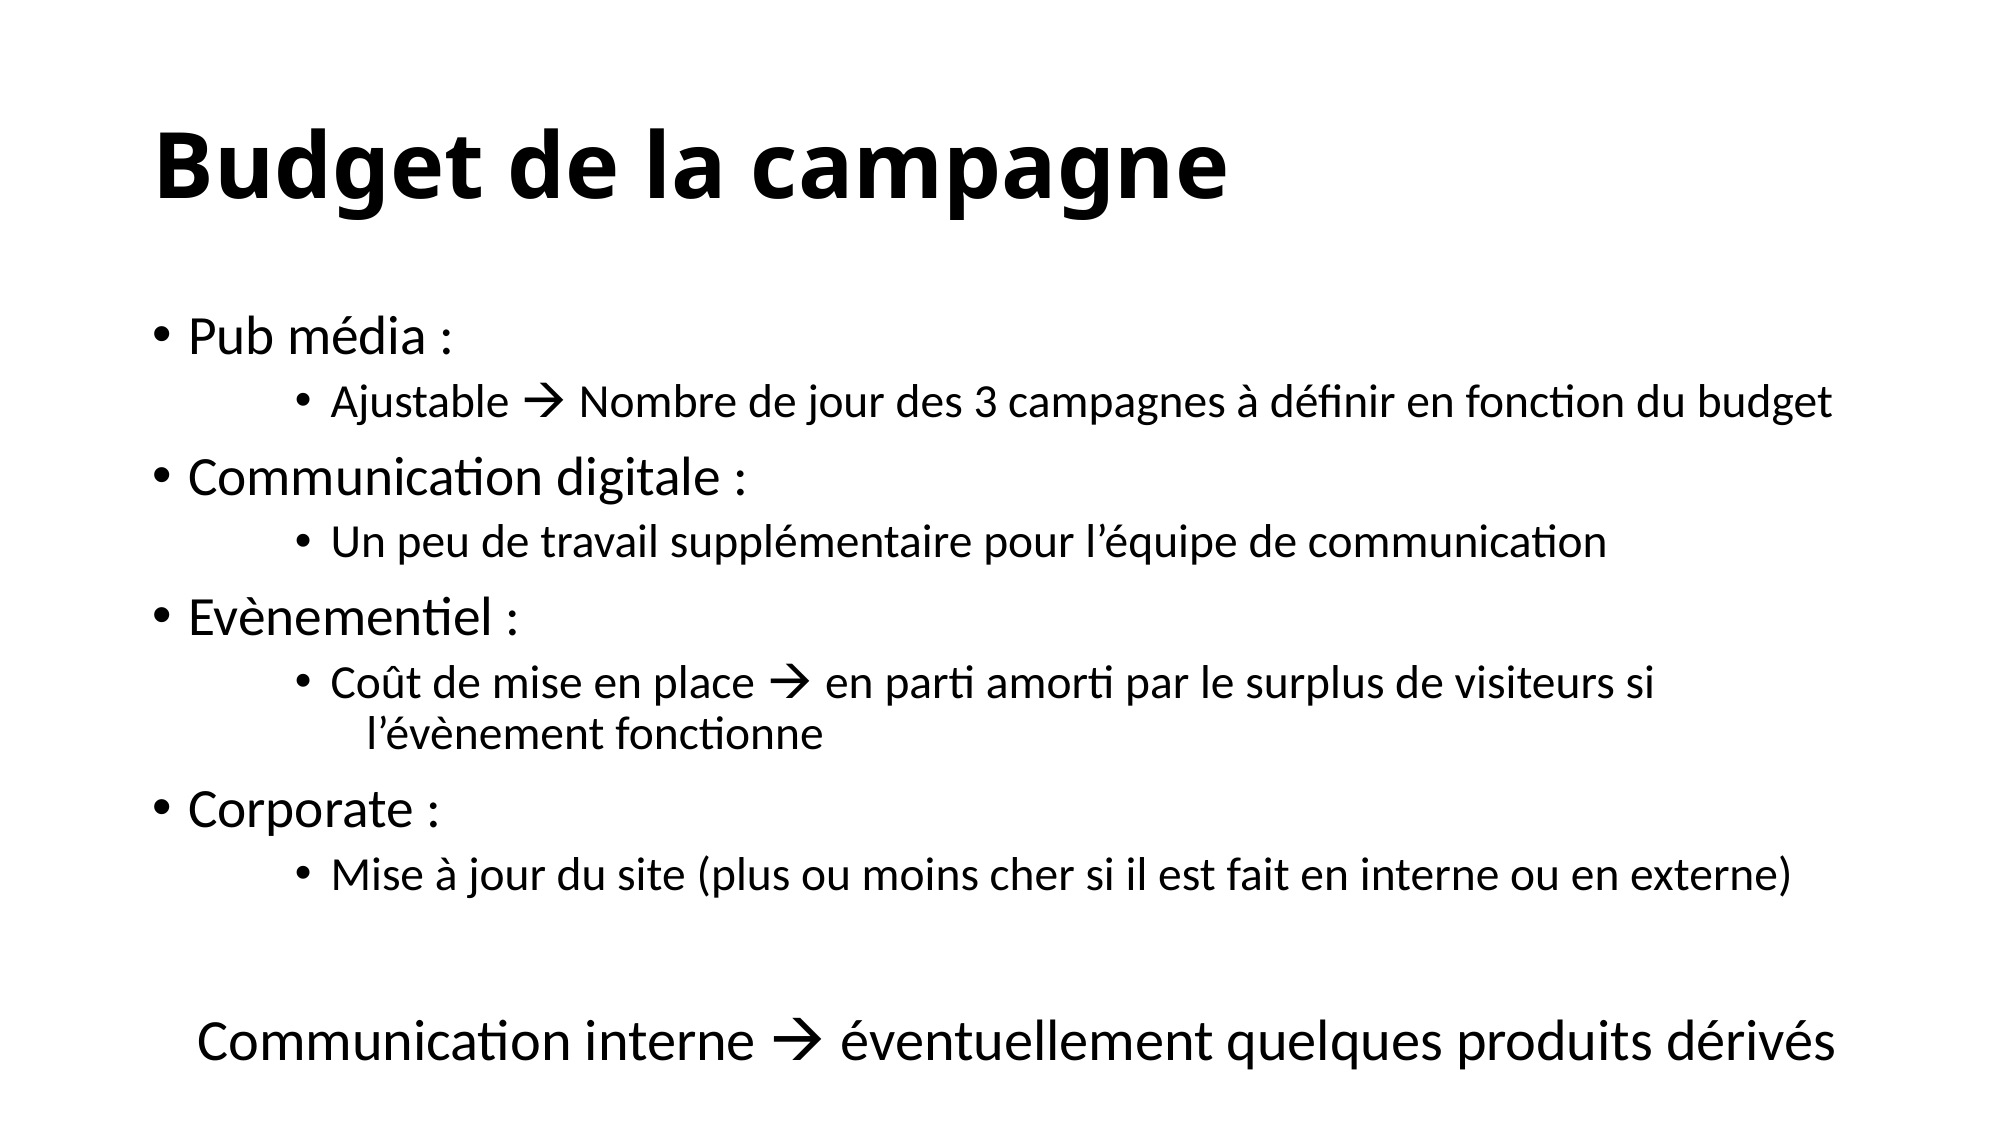

# Budget de la campagne
Pub média :
Ajustable  Nombre de jour des 3 campagnes à définir en fonction du budget
Communication digitale :
Un peu de travail supplémentaire pour l’équipe de communication
Evènementiel :
Coût de mise en place  en parti amorti par le surplus de visiteurs si l’évènement fonctionne
Corporate :
Mise à jour du site (plus ou moins cher si il est fait en interne ou en externe)
Communication interne  éventuellement quelques produits dérivés